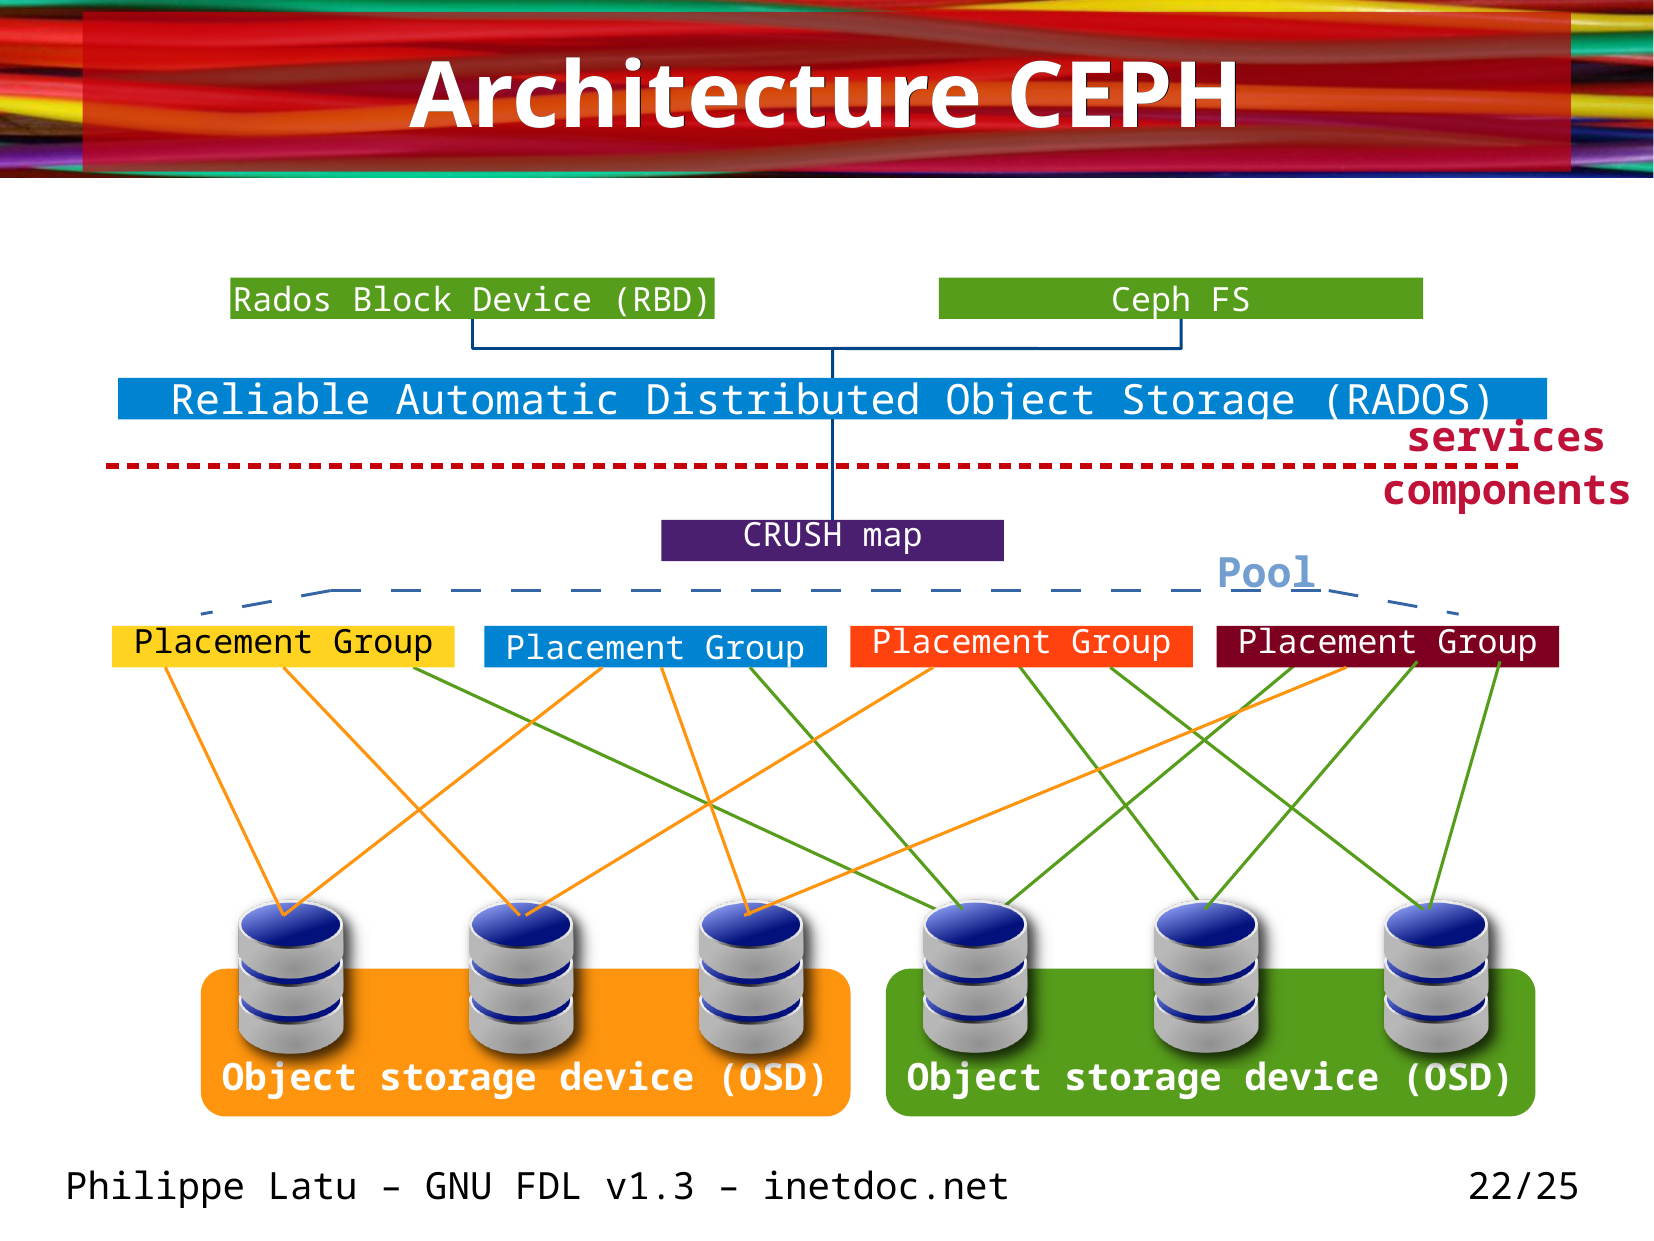

# Architecture CEPH
Rados Block Device (RBD)
Ceph FS
Reliable Automatic Distributed Object Storage (RADOS)
services
components
CRUSH map
Pool
Placement Group
Placement Group
Placement Group
Placement Group
Object storage device (OSD)
Object storage device (OSD)
Philippe Latu – GNU FDL v1.3 – inetdoc.net /25